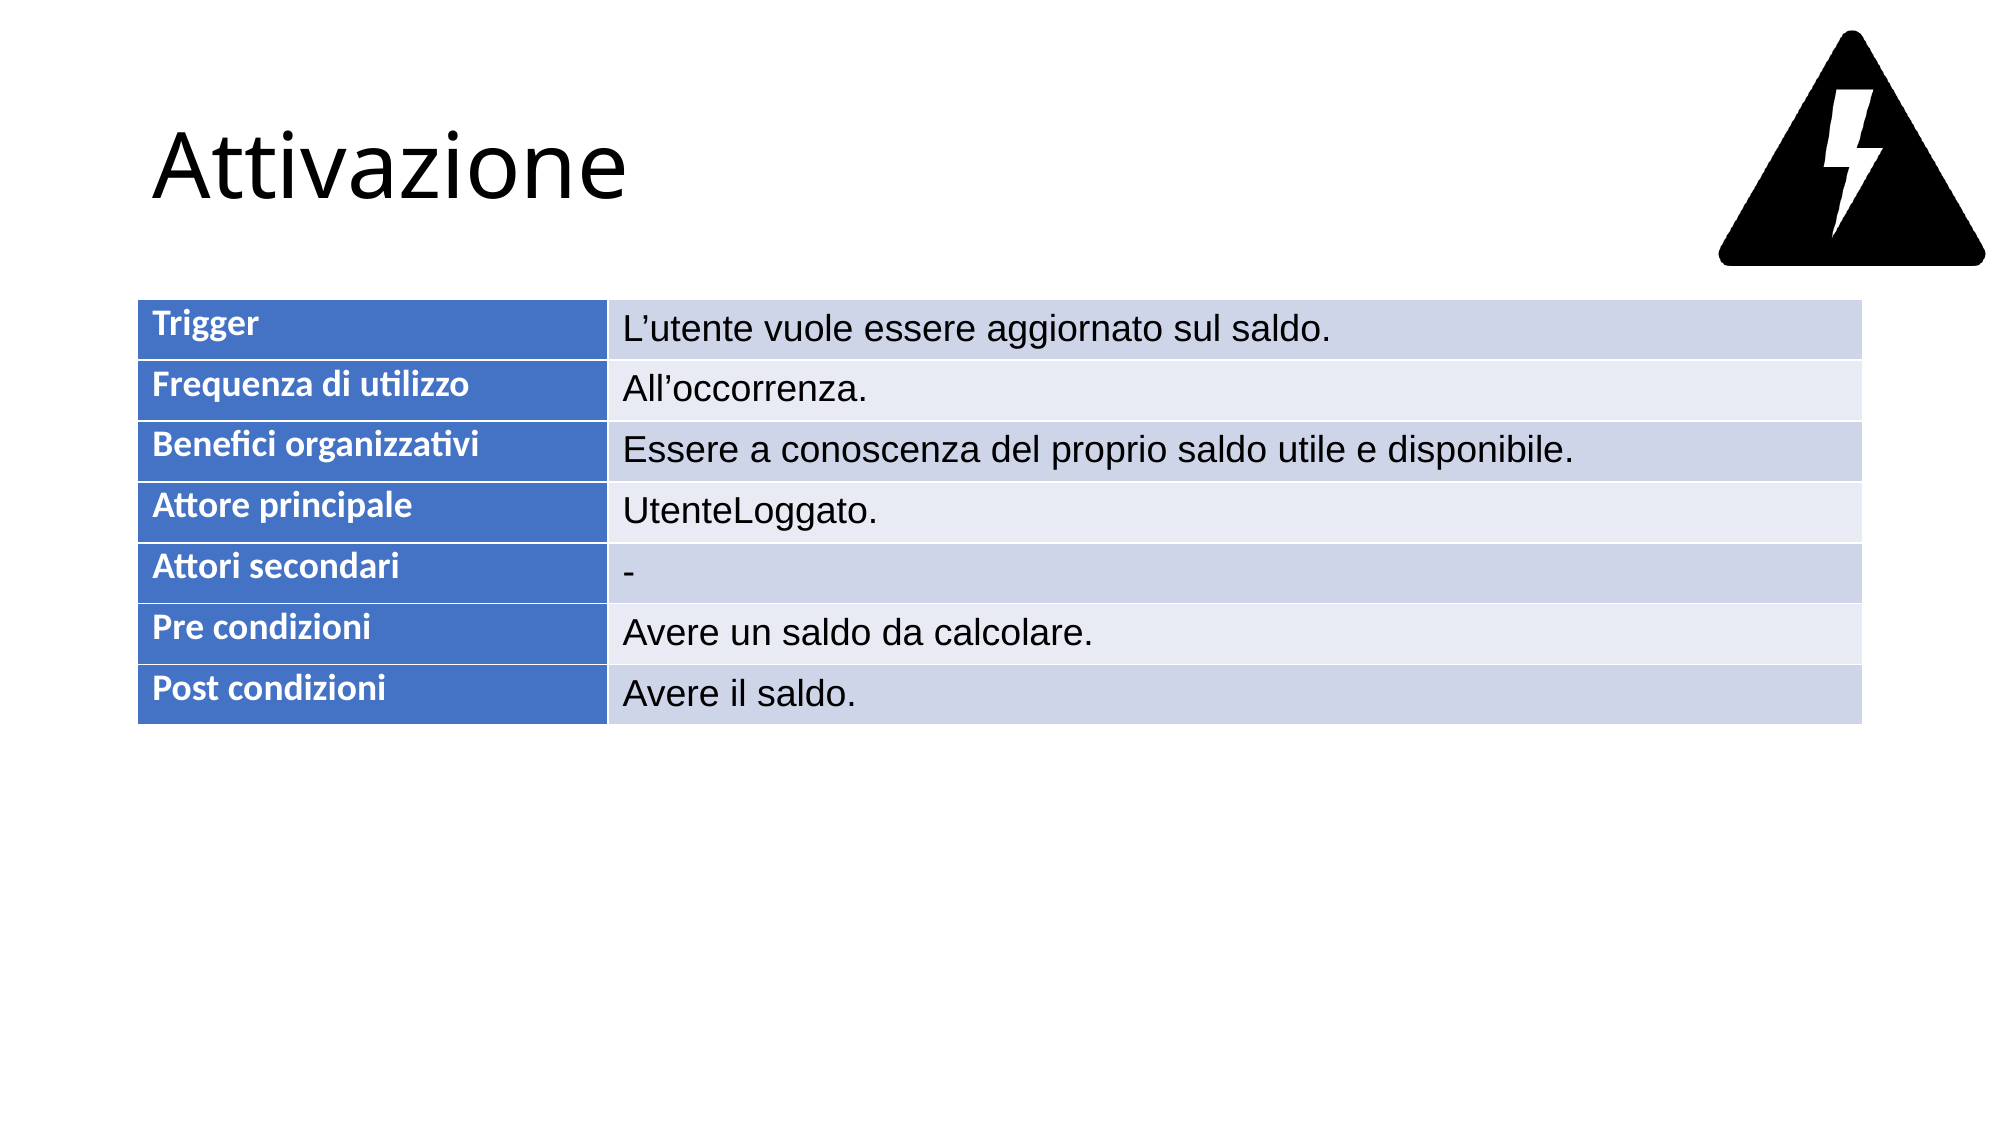

# Attivazione
| Trigger | L’utente vuole essere aggiornato sul saldo. |
| --- | --- |
| Frequenza di utilizzo | All’occorrenza. |
| Benefici organizzativi | Essere a conoscenza del proprio saldo utile e disponibile. |
| Attore principale | UtenteLoggato. |
| Attori secondari | - |
| Pre condizioni | Avere un saldo da calcolare. |
| Post condizioni | Avere il saldo. |